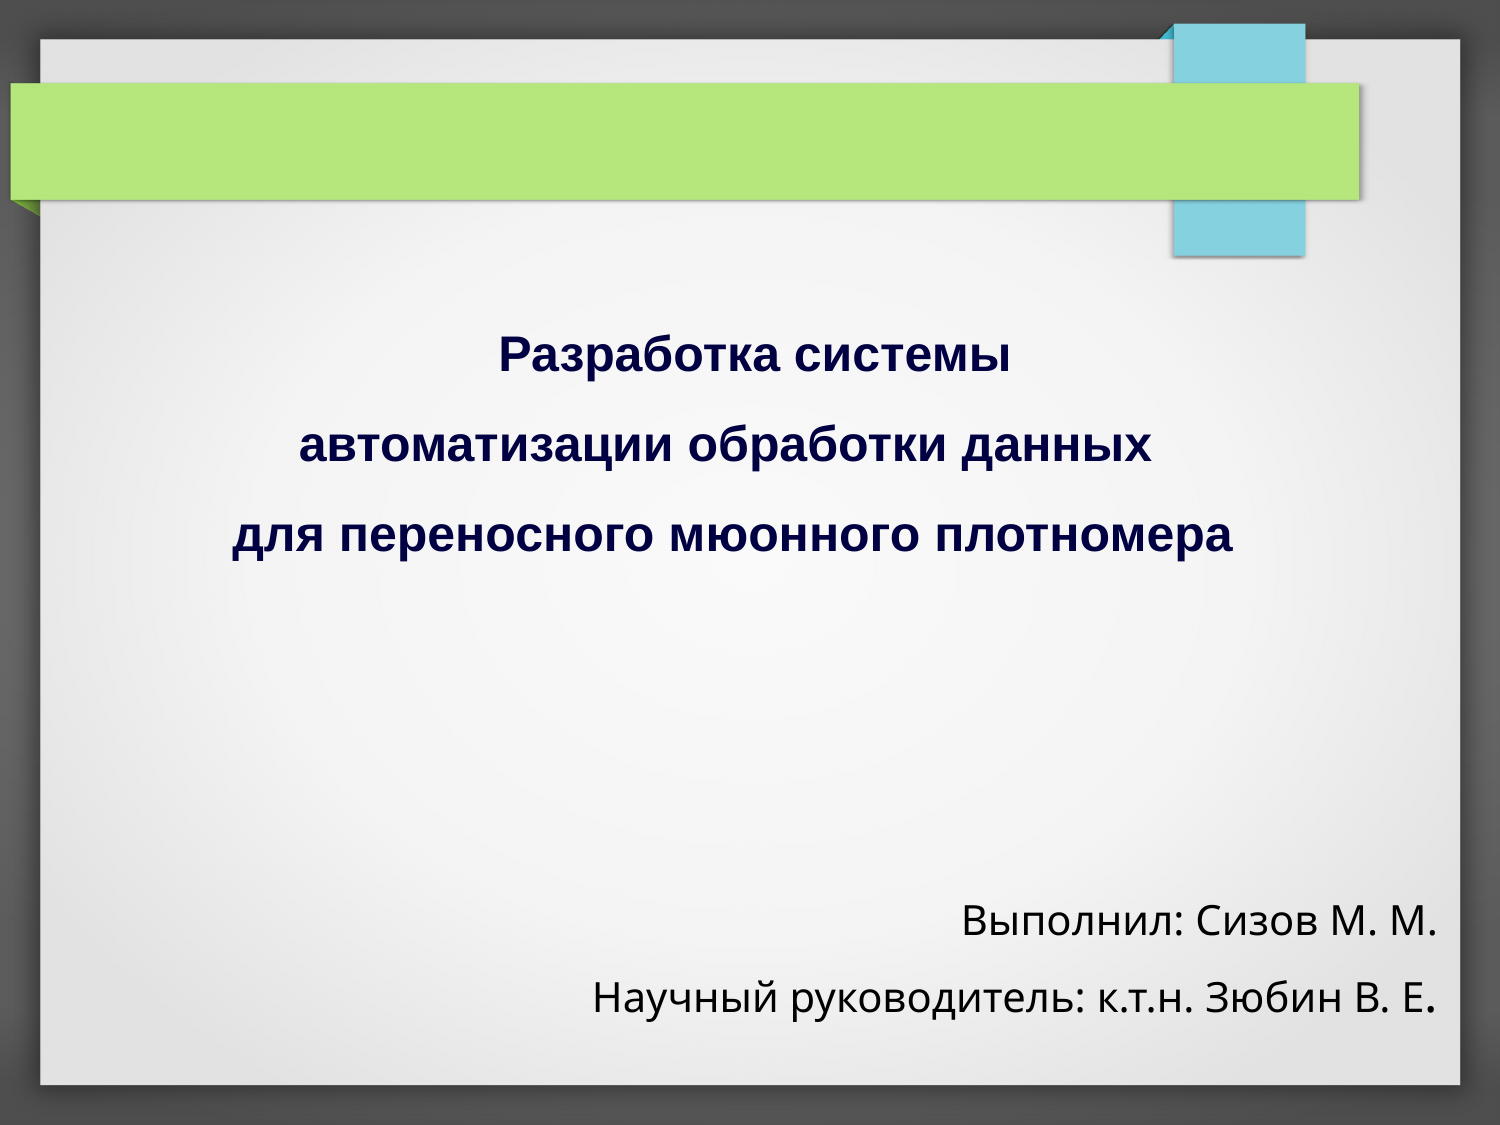

# Разработка системы автоматизации обработки данных для переносного мюонного плотномера
Выполнил: Сизов М. М.
Научный руководитель: к.т.н. Зюбин В. Е.